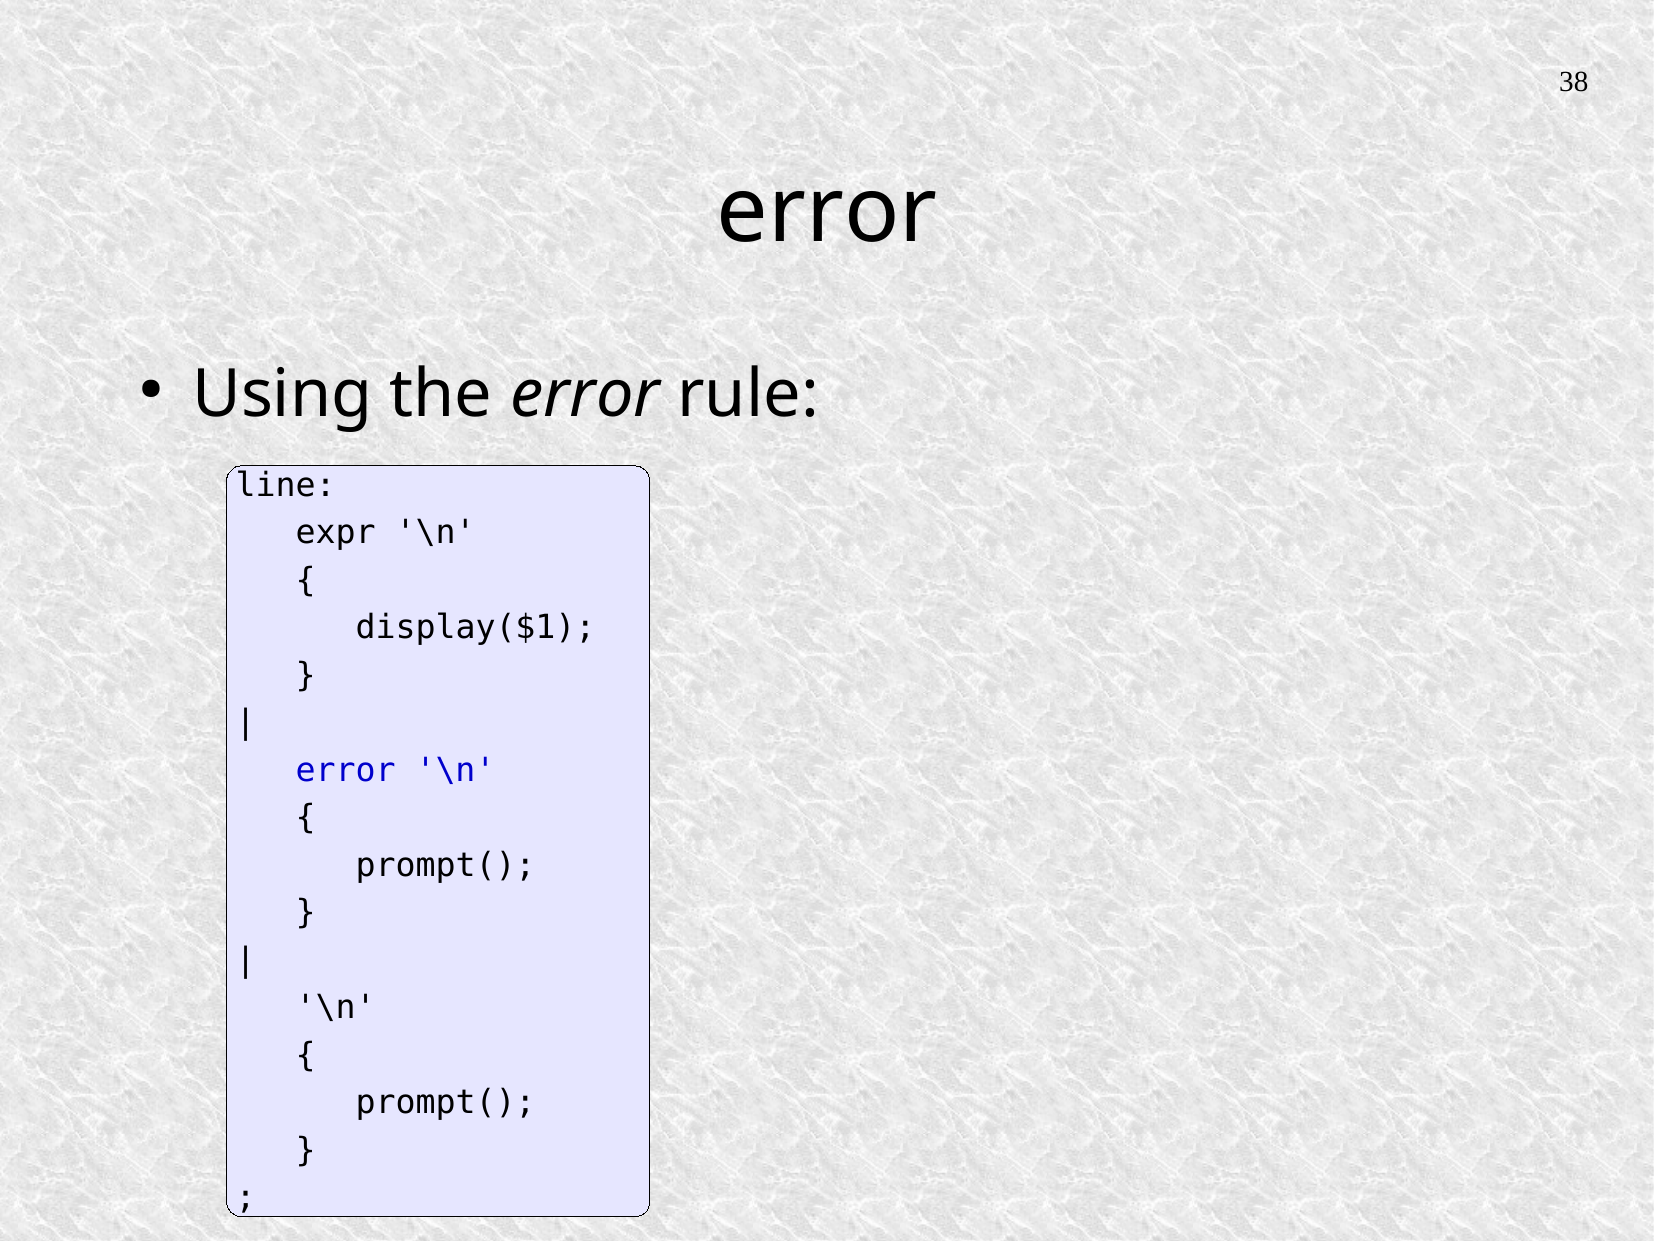

38
# error
Using the error rule:
line:
 expr '\n'
 {
 display($1);
 }
|
 error '\n'
 {
 prompt();
 }
|
 '\n'
 {
 prompt();
 }
;